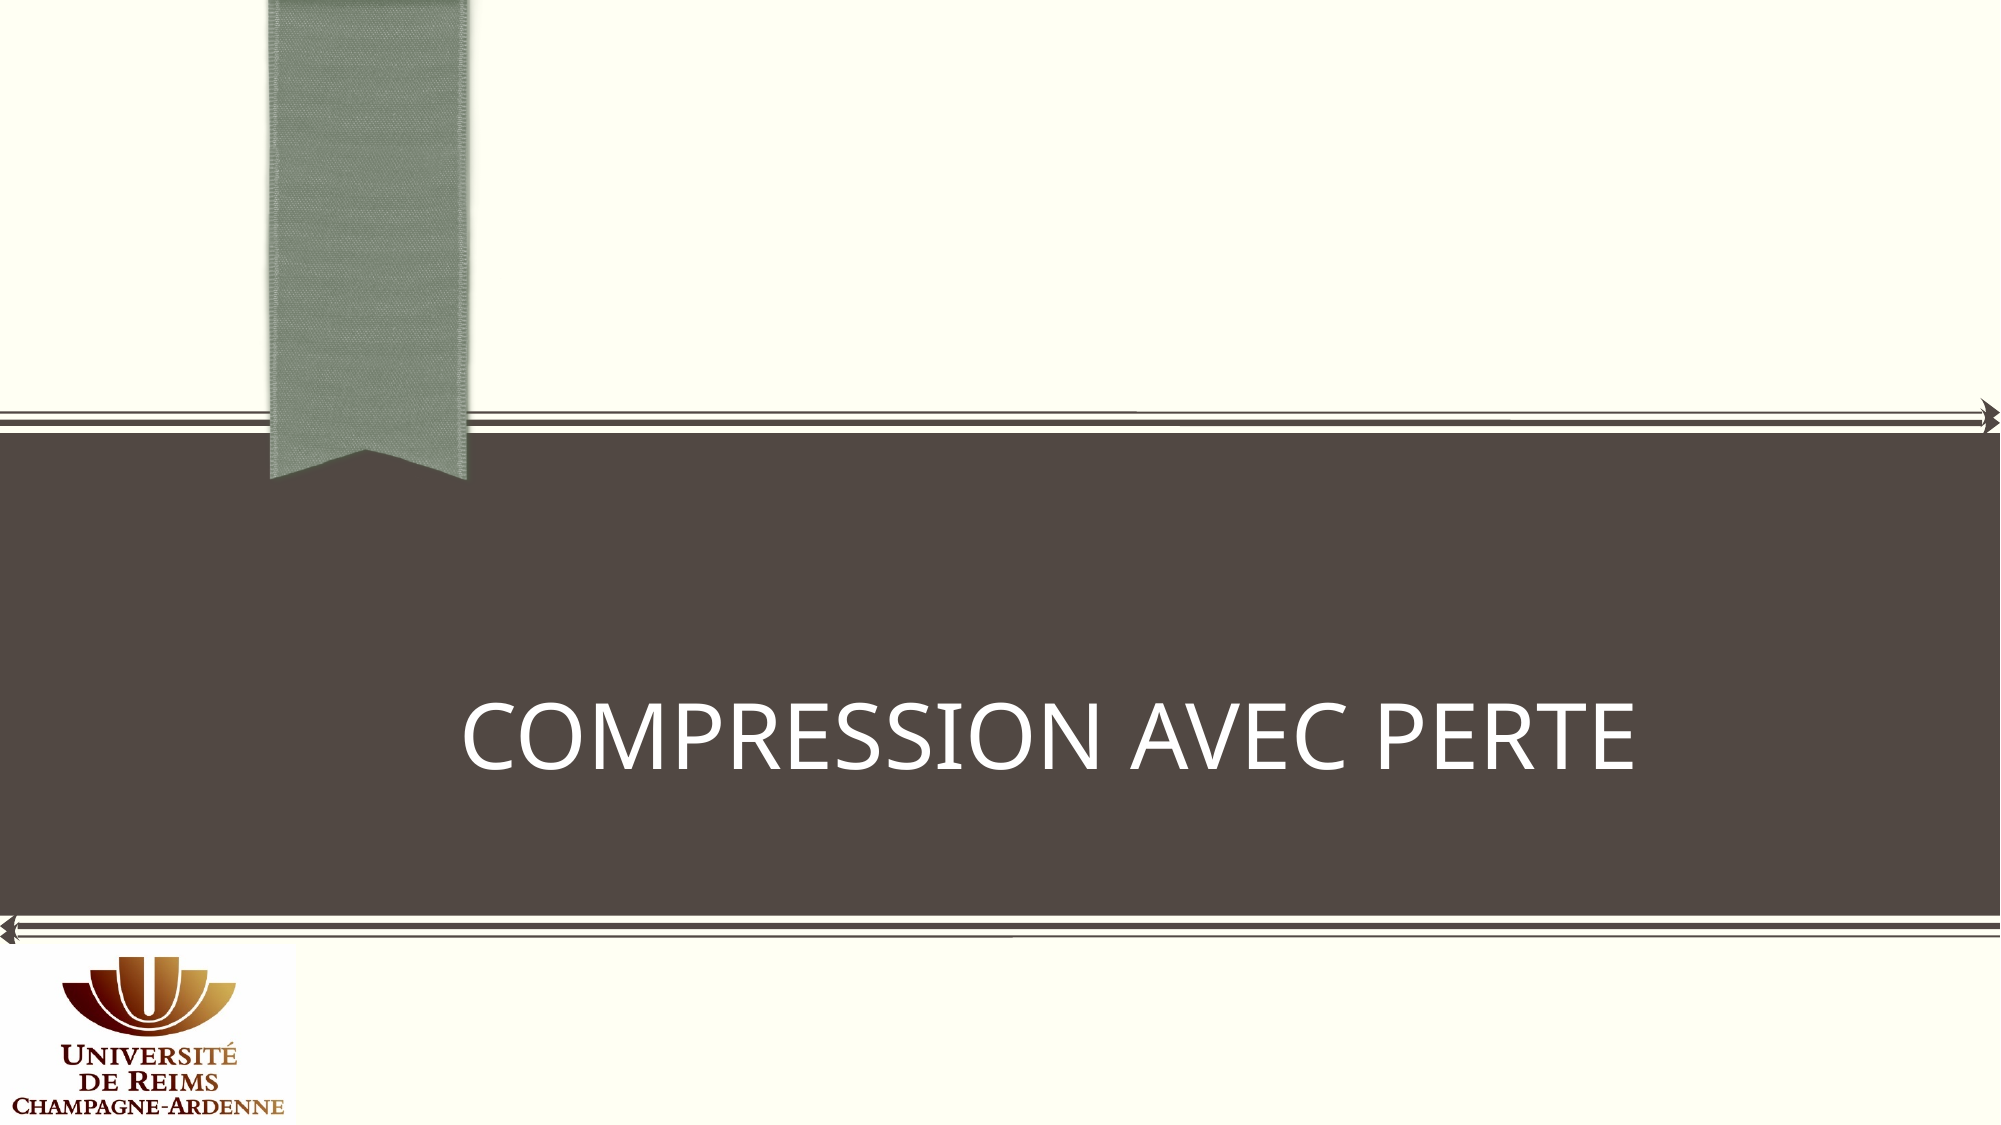

# PROCHAIN COURS : Compression avec perte